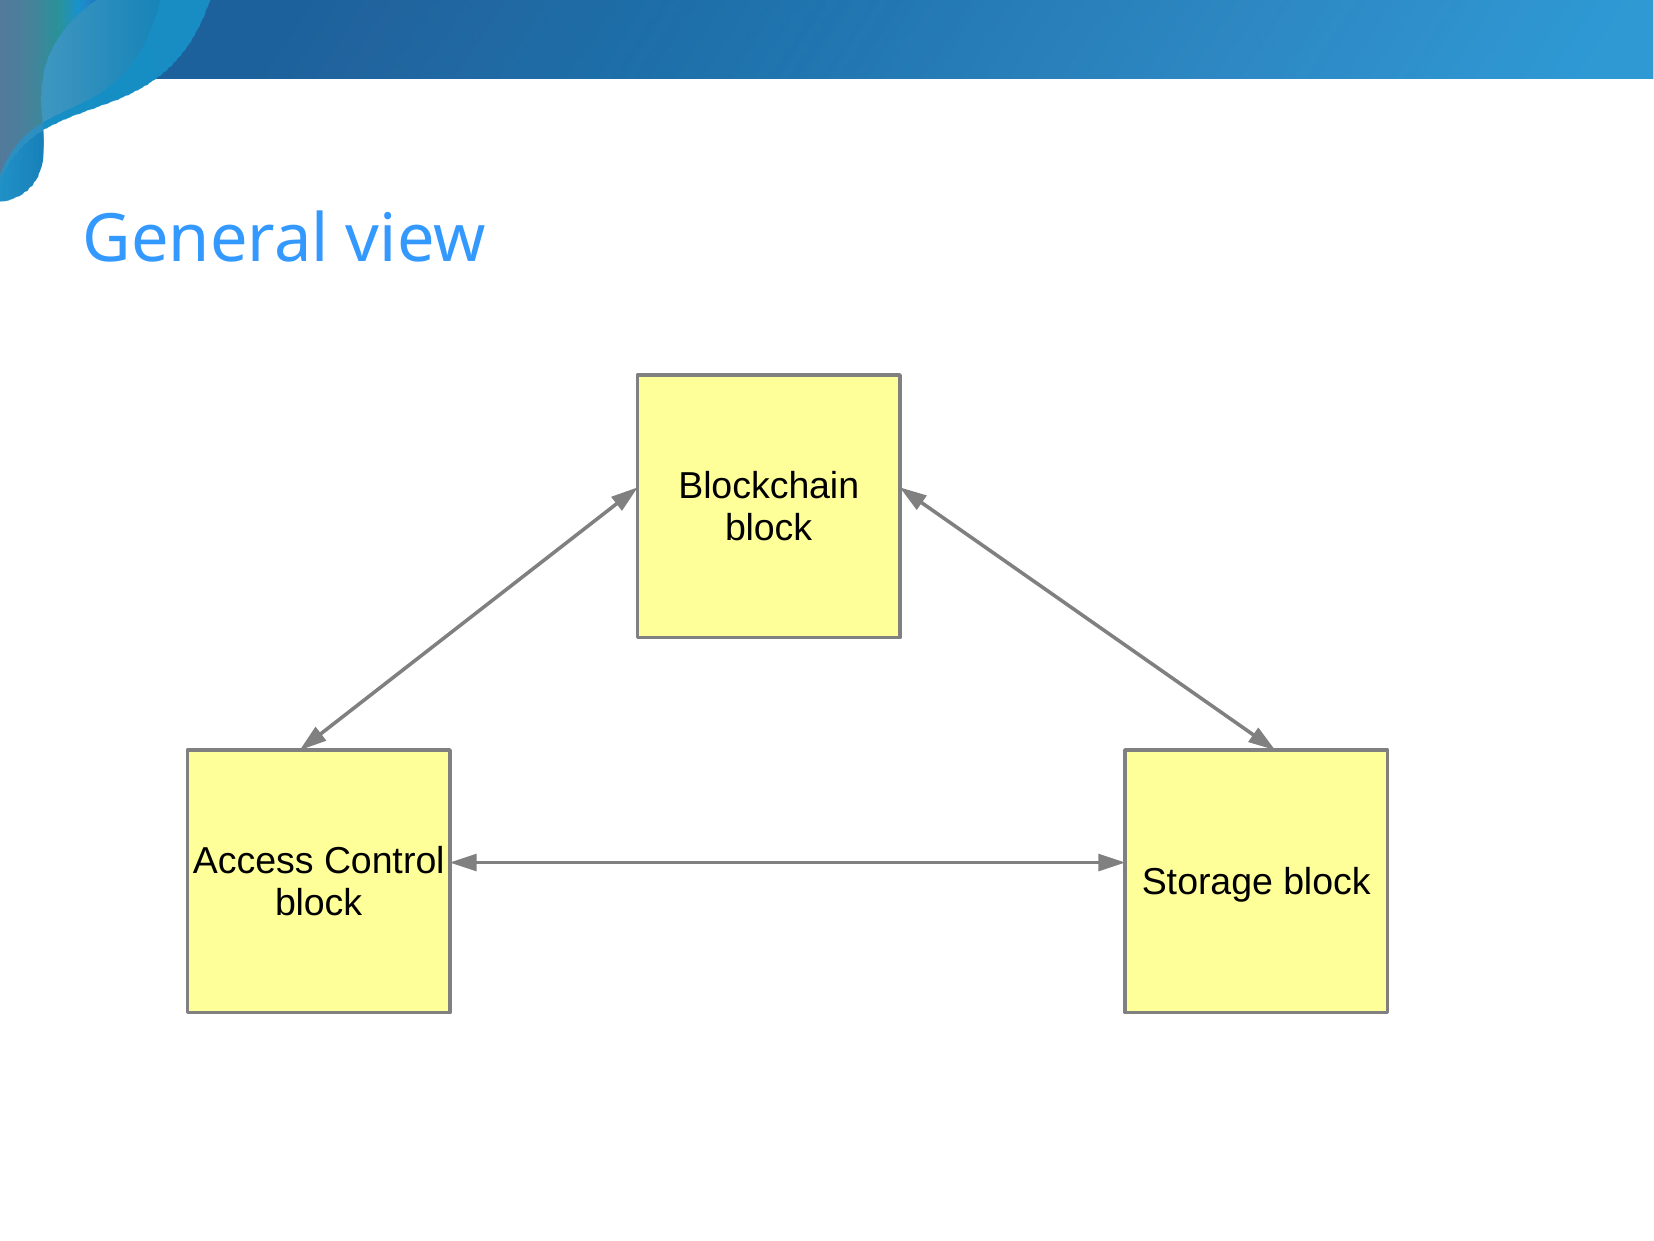

# General view
Blockchain
block
Access Control
block
Storage block